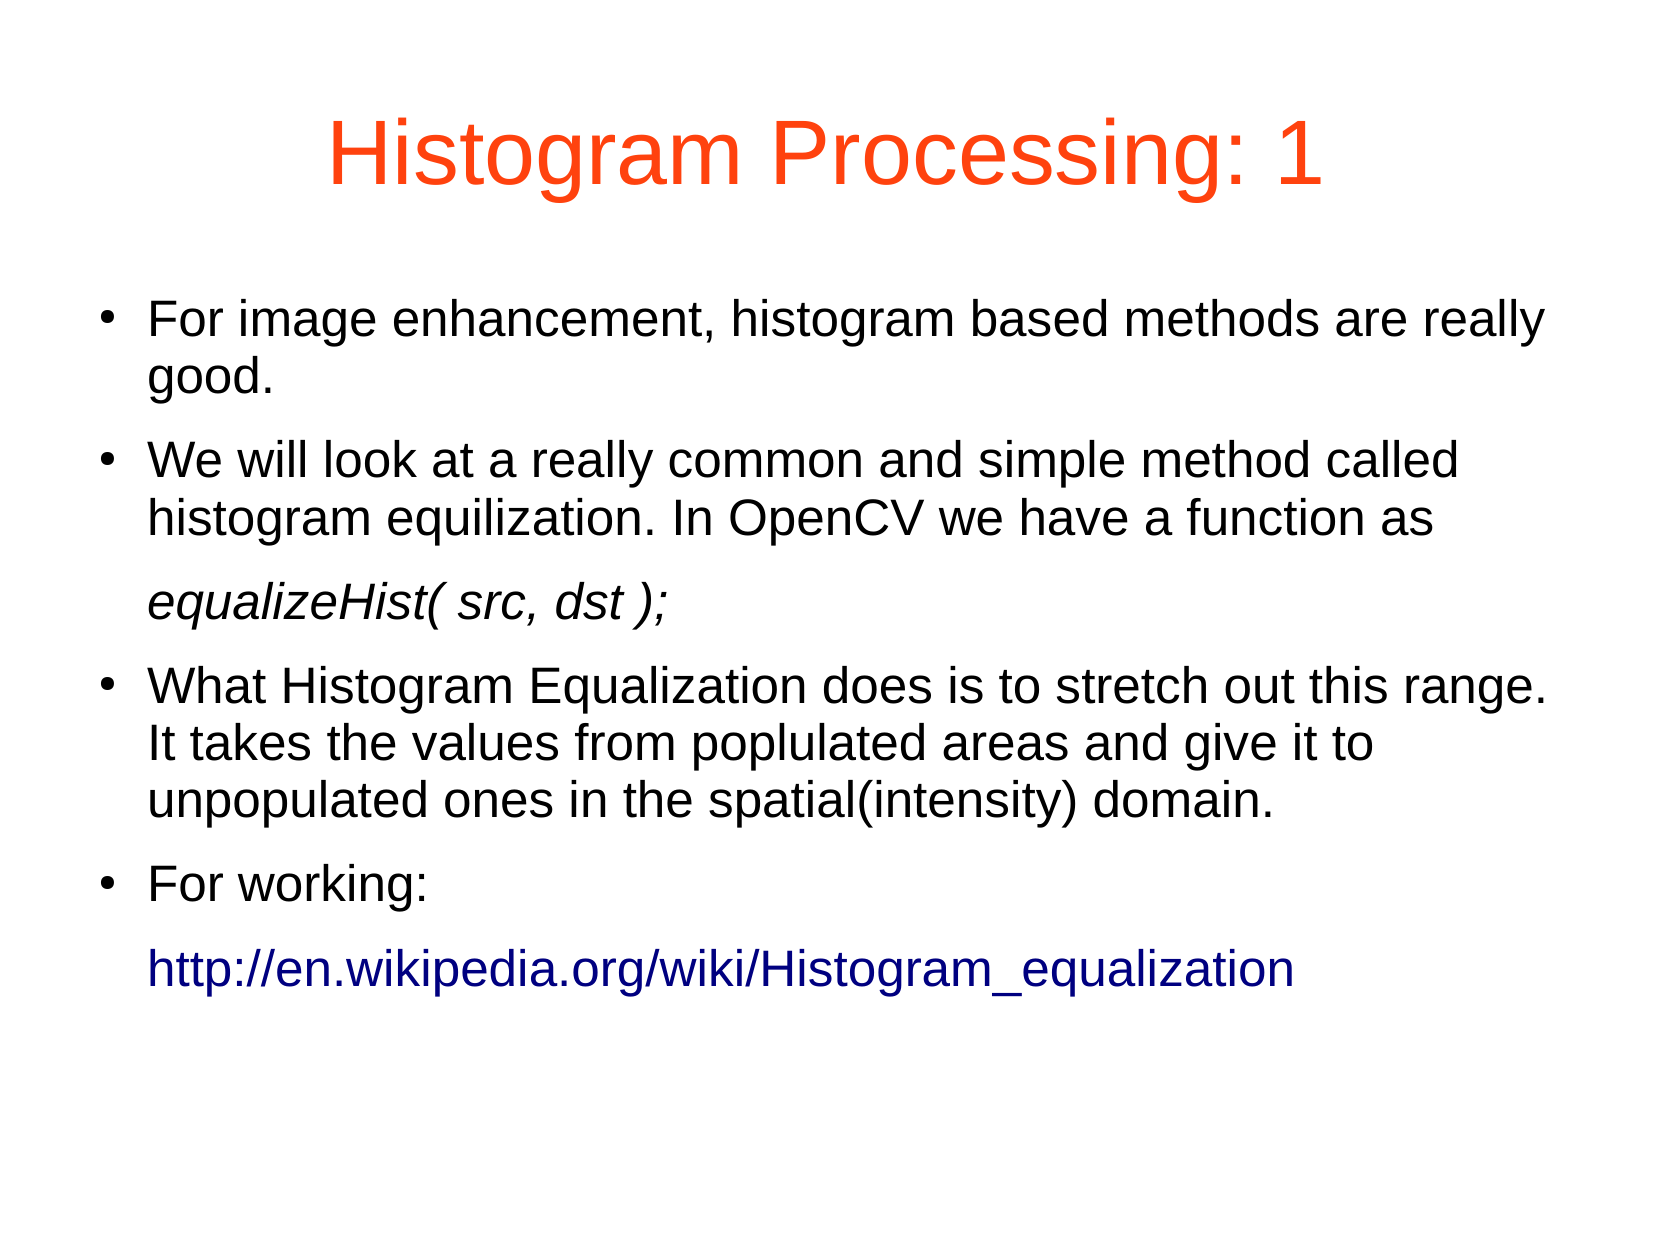

# Histogram Processing: 1
For image enhancement, histogram based methods are really good.
We will look at a really common and simple method called histogram equilization. In OpenCV we have a function as
equalizeHist( src, dst );
What Histogram Equalization does is to stretch out this range. It takes the values from poplulated areas and give it to unpopulated ones in the spatial(intensity) domain.
For working:
http://en.wikipedia.org/wiki/Histogram_equalization